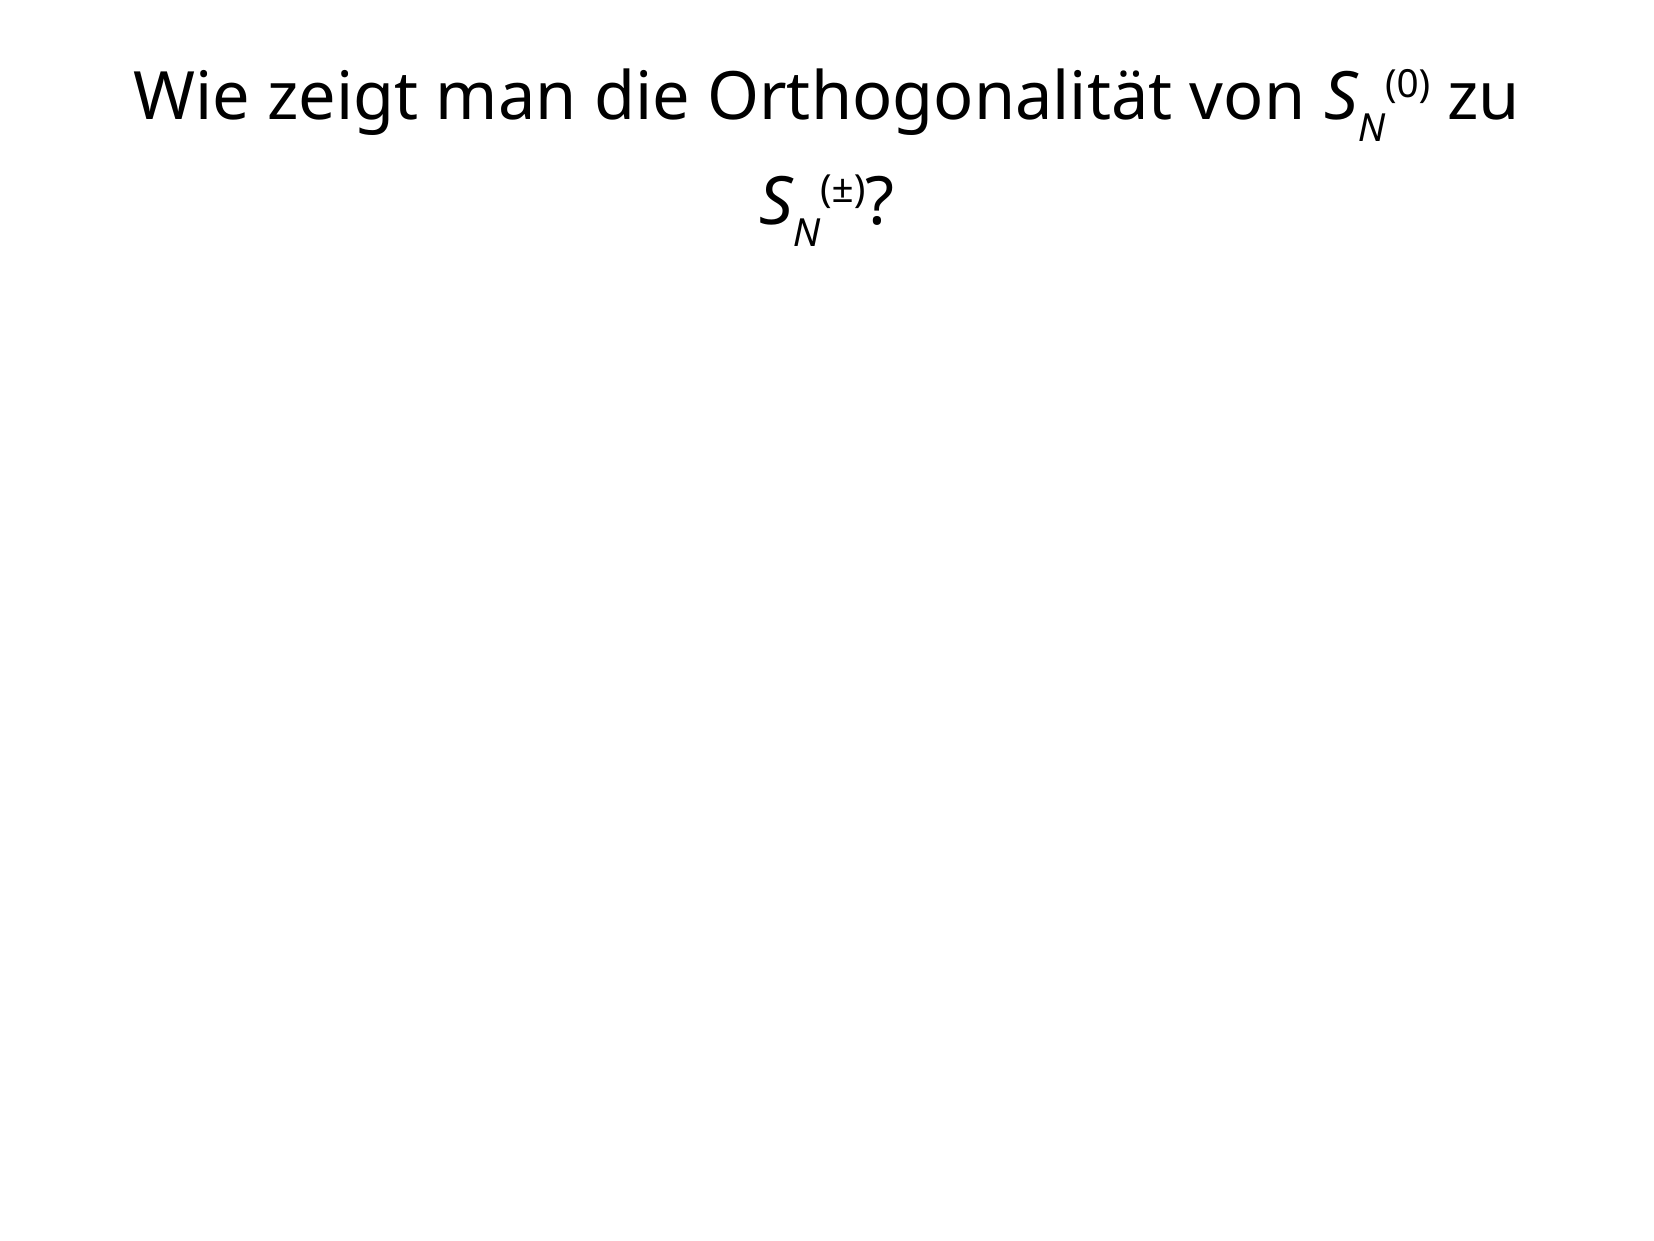

# Wie zeigt man die Orthogonalität von SN(0) zu SN(±)?